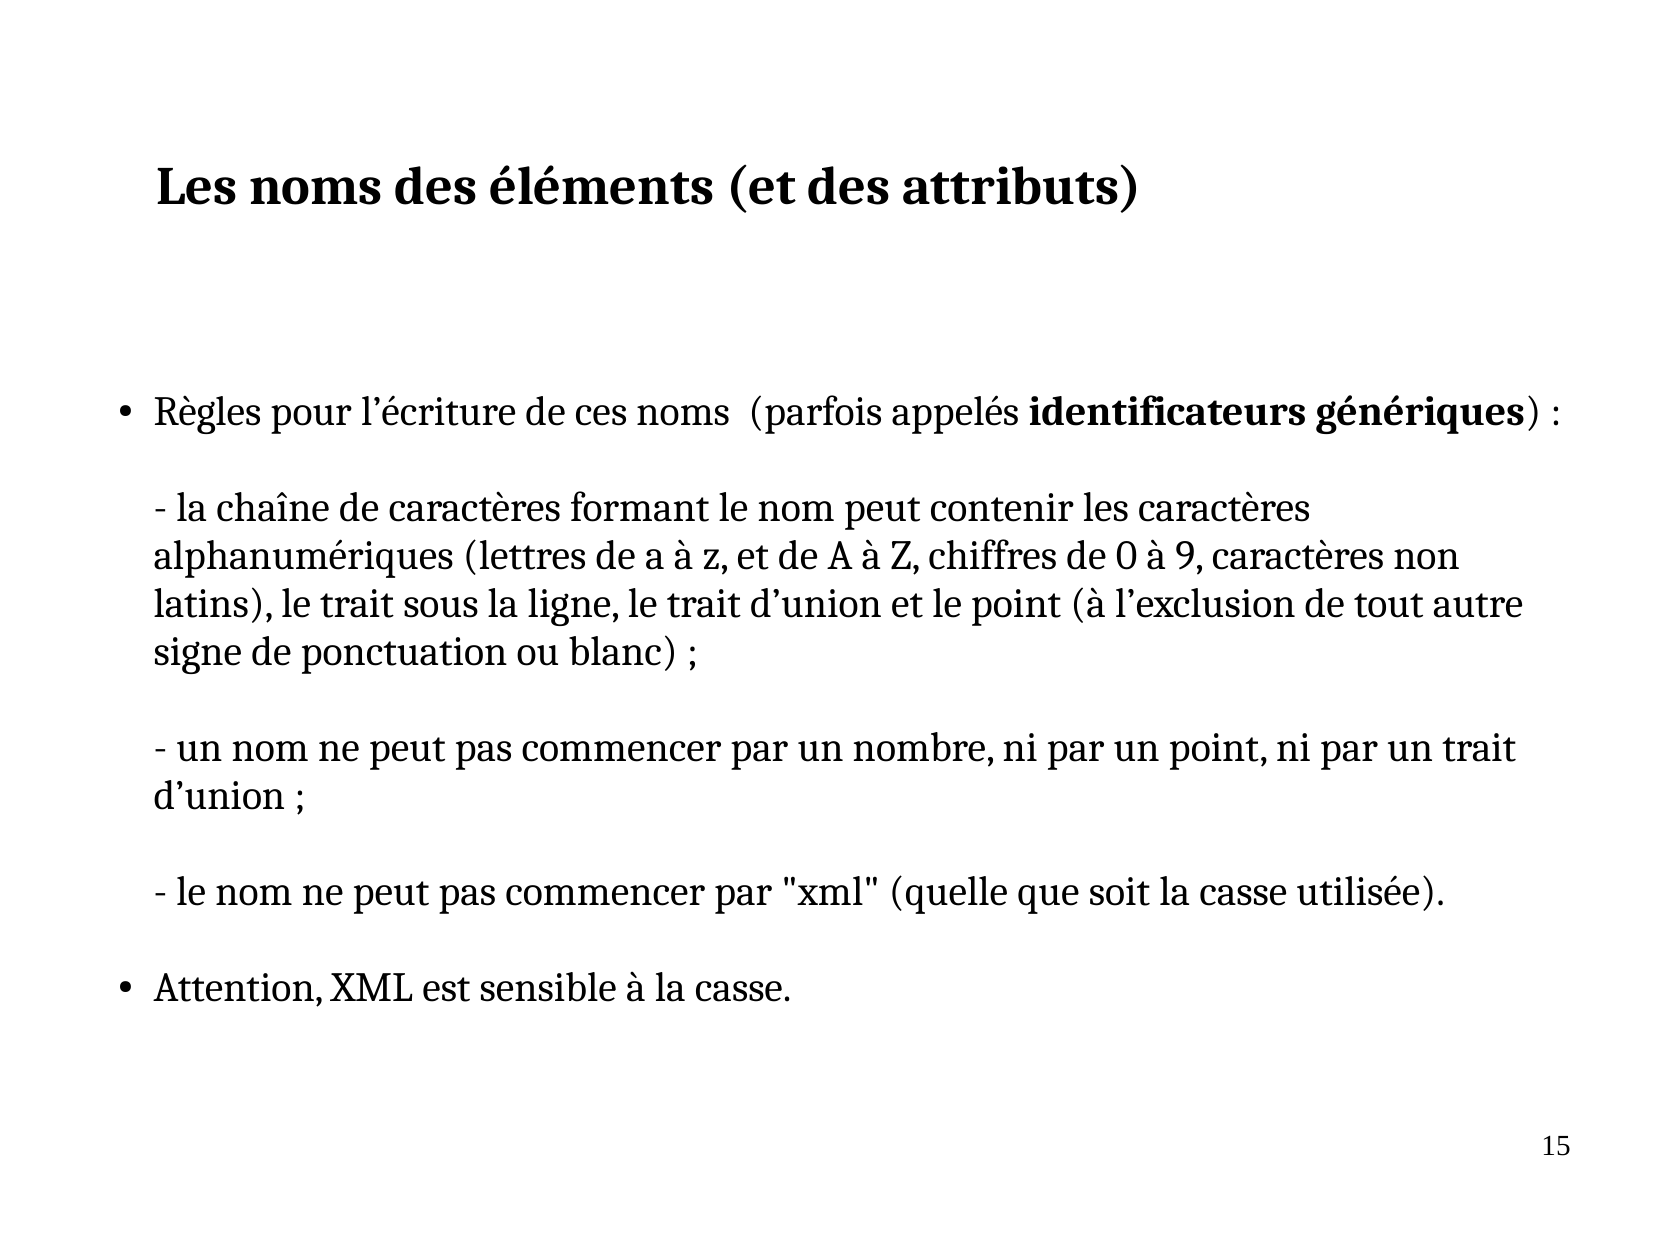

# Les noms des éléments (et des attributs)
Règles pour l’écriture de ces noms (parfois appelés identificateurs génériques) :
- la chaîne de caractères formant le nom peut contenir les caractères alphanumériques (lettres de a à z, et de A à Z, chiffres de 0 à 9, caractères non latins), le trait sous la ligne, le trait d’union et le point (à l’exclusion de tout autre signe de ponctuation ou blanc) ;
- un nom ne peut pas commencer par un nombre, ni par un point, ni par un trait d’union ;
- le nom ne peut pas commencer par "xml" (quelle que soit la casse utilisée).
Attention, XML est sensible à la casse.
15